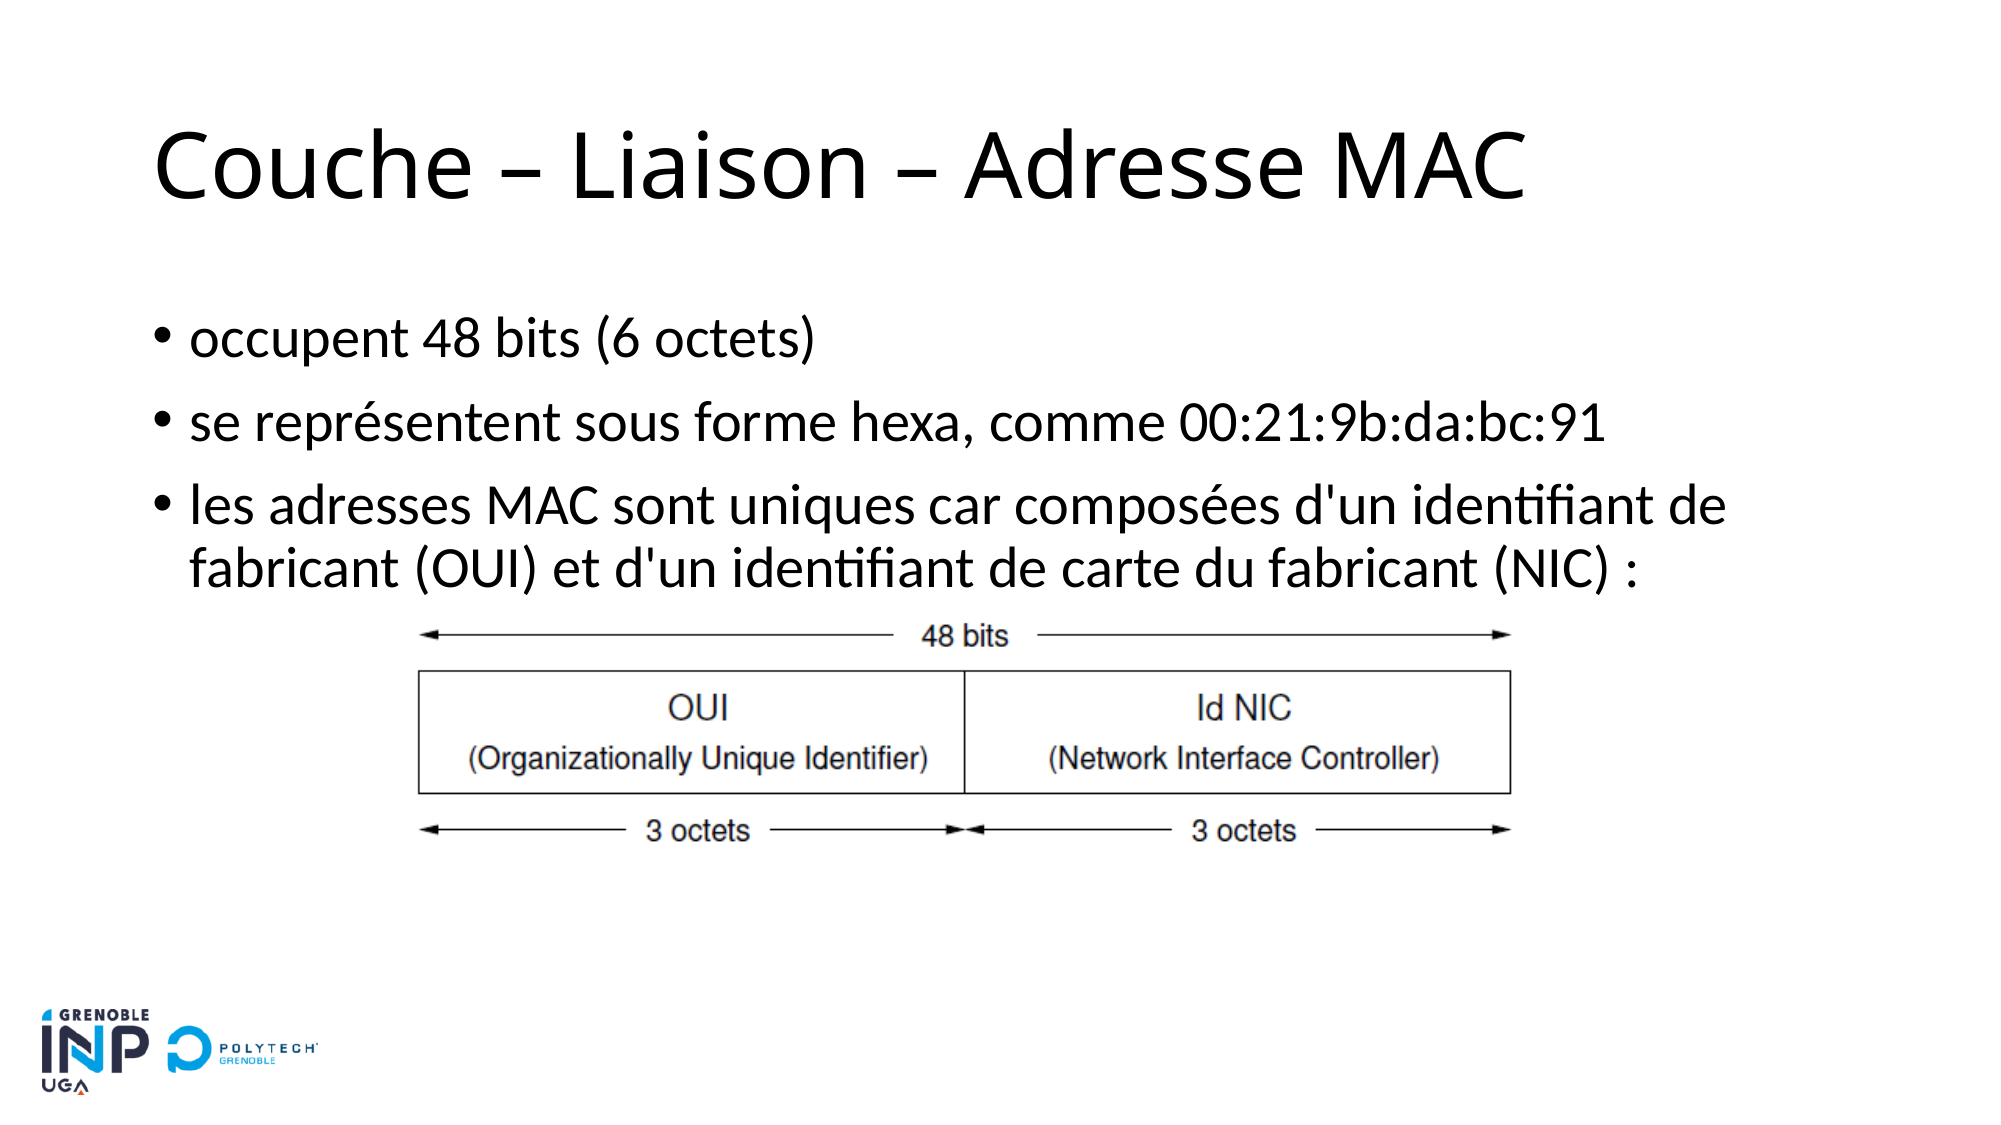

# Couche – Liaison – Adresse MAC
occupent 48 bits (6 octets)
se représentent sous forme hexa, comme 00:21:9b:da:bc:91
les adresses MAC sont uniques car composées d'un identifiant de fabricant (OUI) et d'un identifiant de carte du fabricant (NIC) :